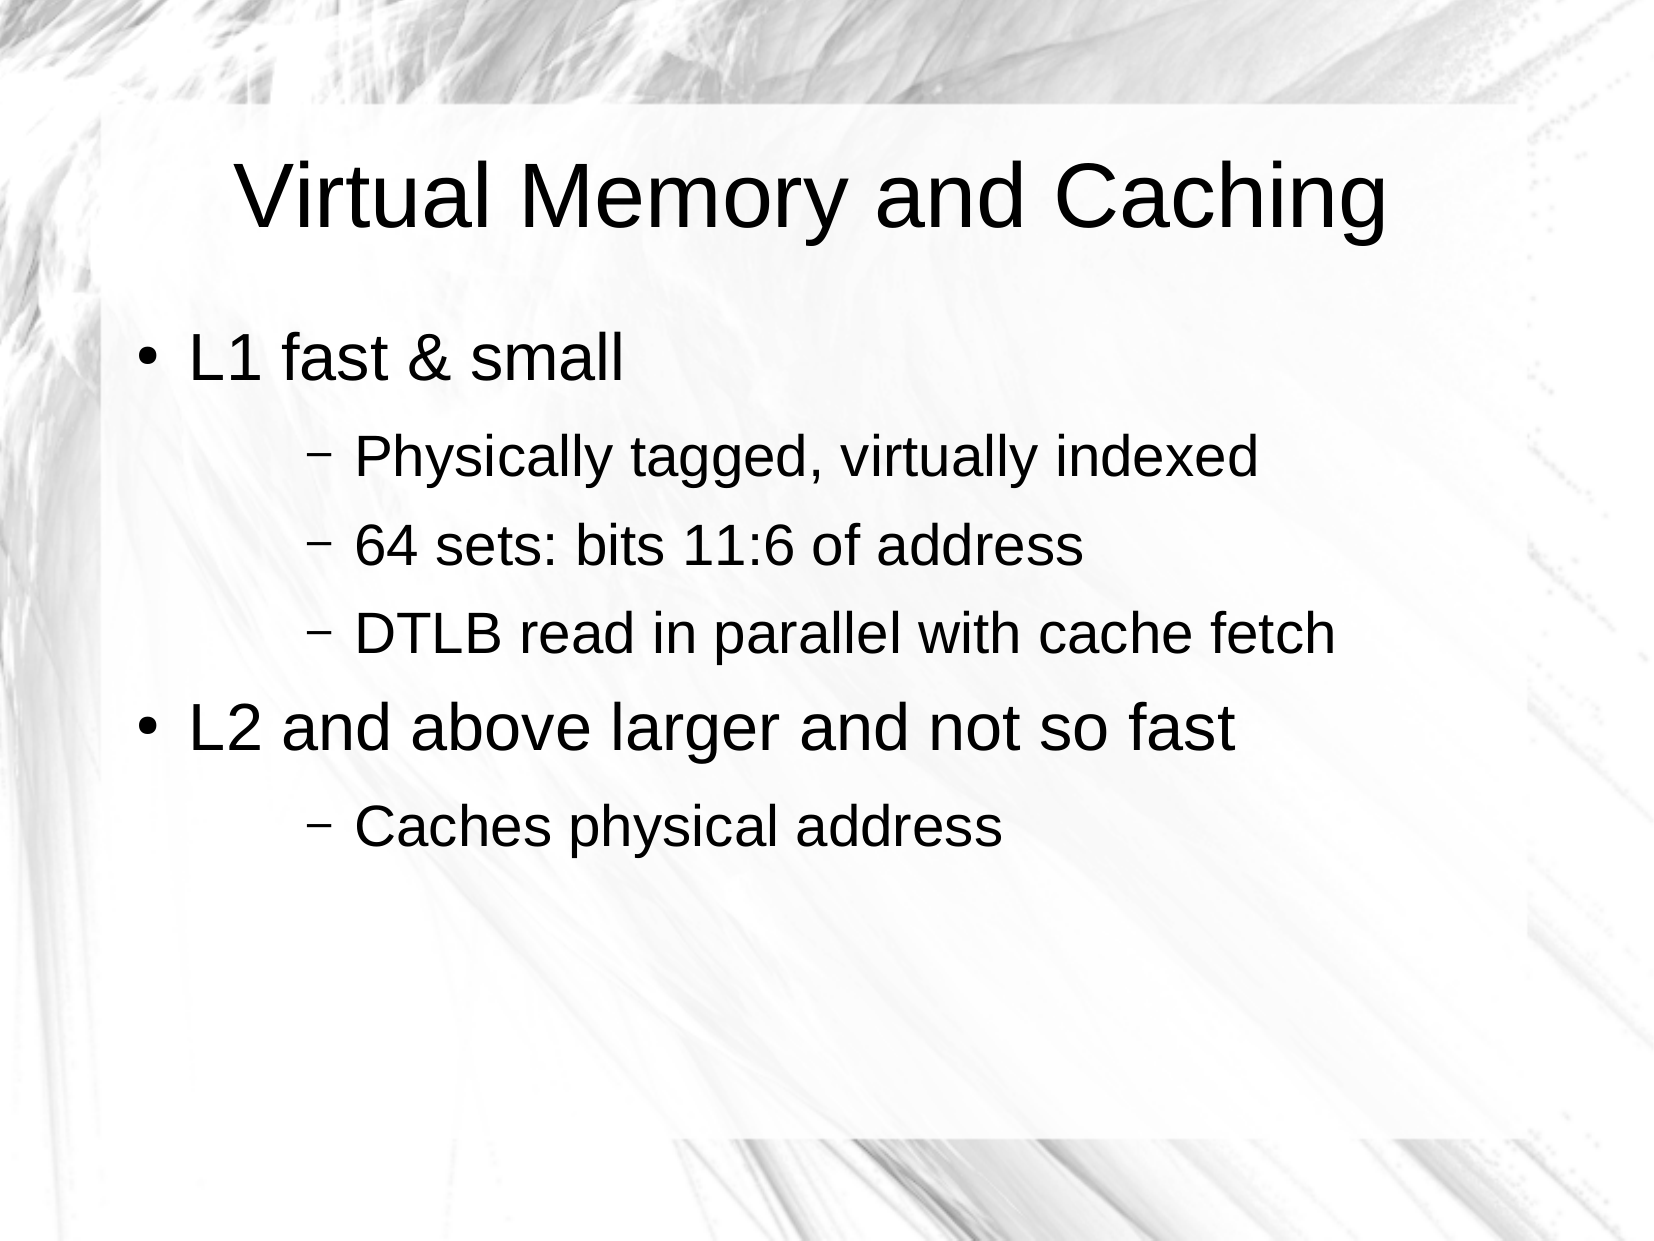

# Virtual Memory and Caching
L1 fast & small
Physically tagged, virtually indexed
64 sets: bits 11:6 of address
DTLB read in parallel with cache fetch
L2 and above larger and not so fast
Caches physical address